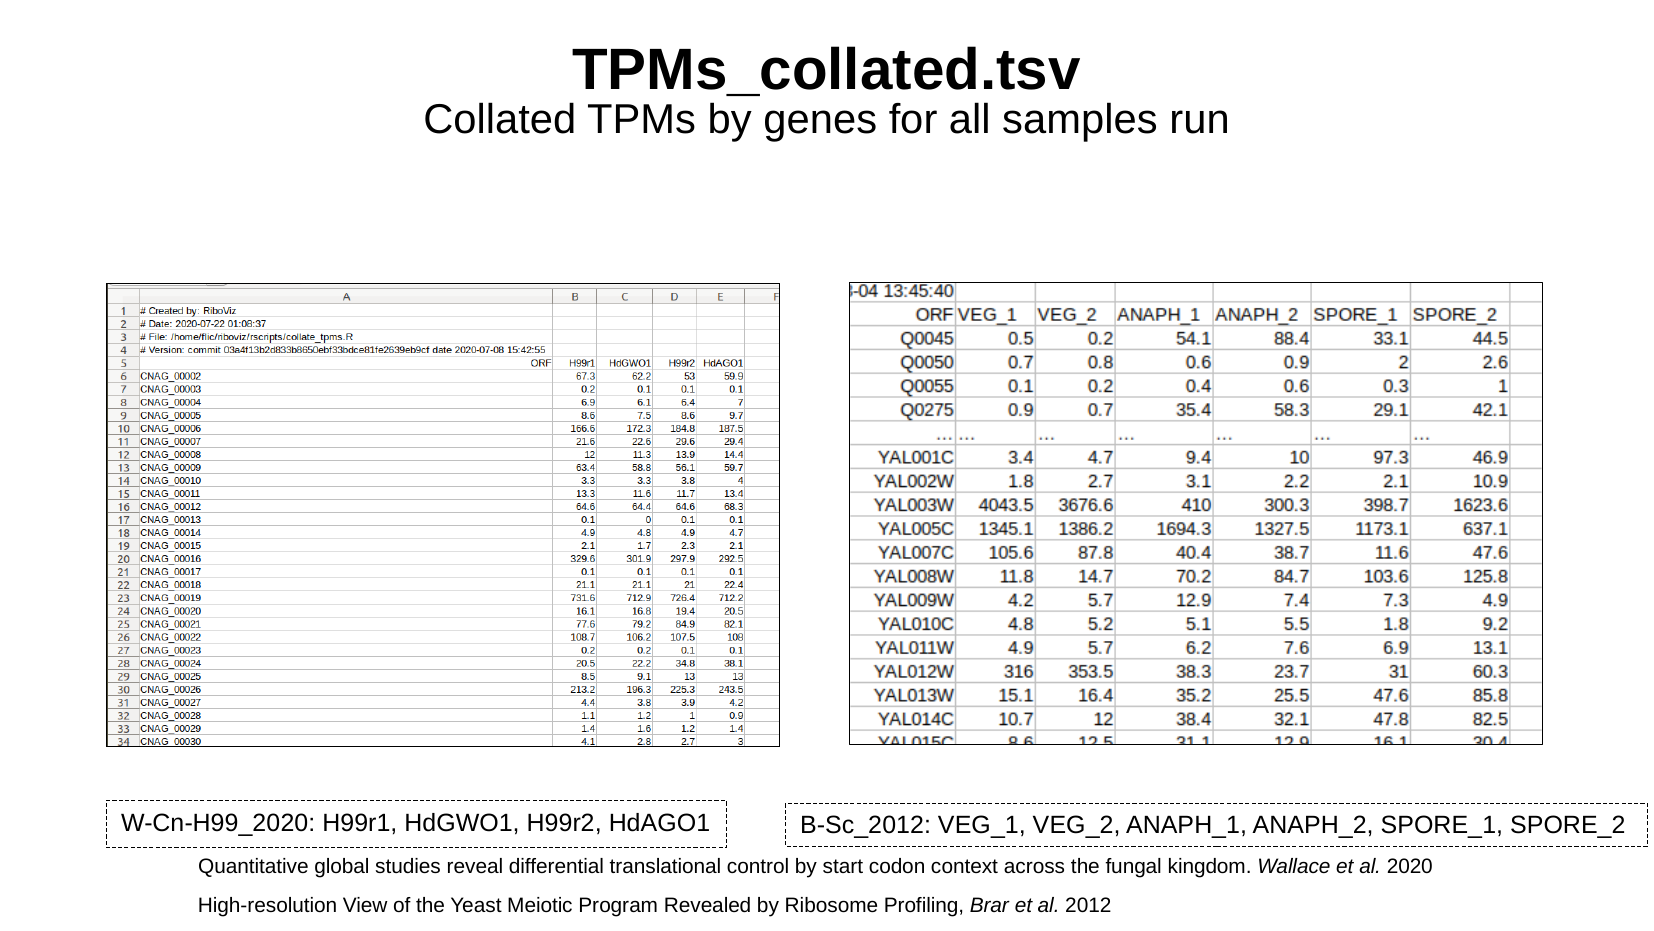

# TPMs_collated.tsv
Collated TPMs by genes for all samples run
W-Cn-H99_2020: H99r1, HdGWO1, H99r2, HdAGO1
B-Sc_2012: VEG_1, VEG_2, ANAPH_1, ANAPH_2, SPORE_1, SPORE_2
20
Quantitative global studies reveal differential translational control by start codon context across the fungal kingdom. Wallace et al. 2020
High-resolution View of the Yeast Meiotic Program Revealed by Ribosome Profiling, Brar et al. 2012